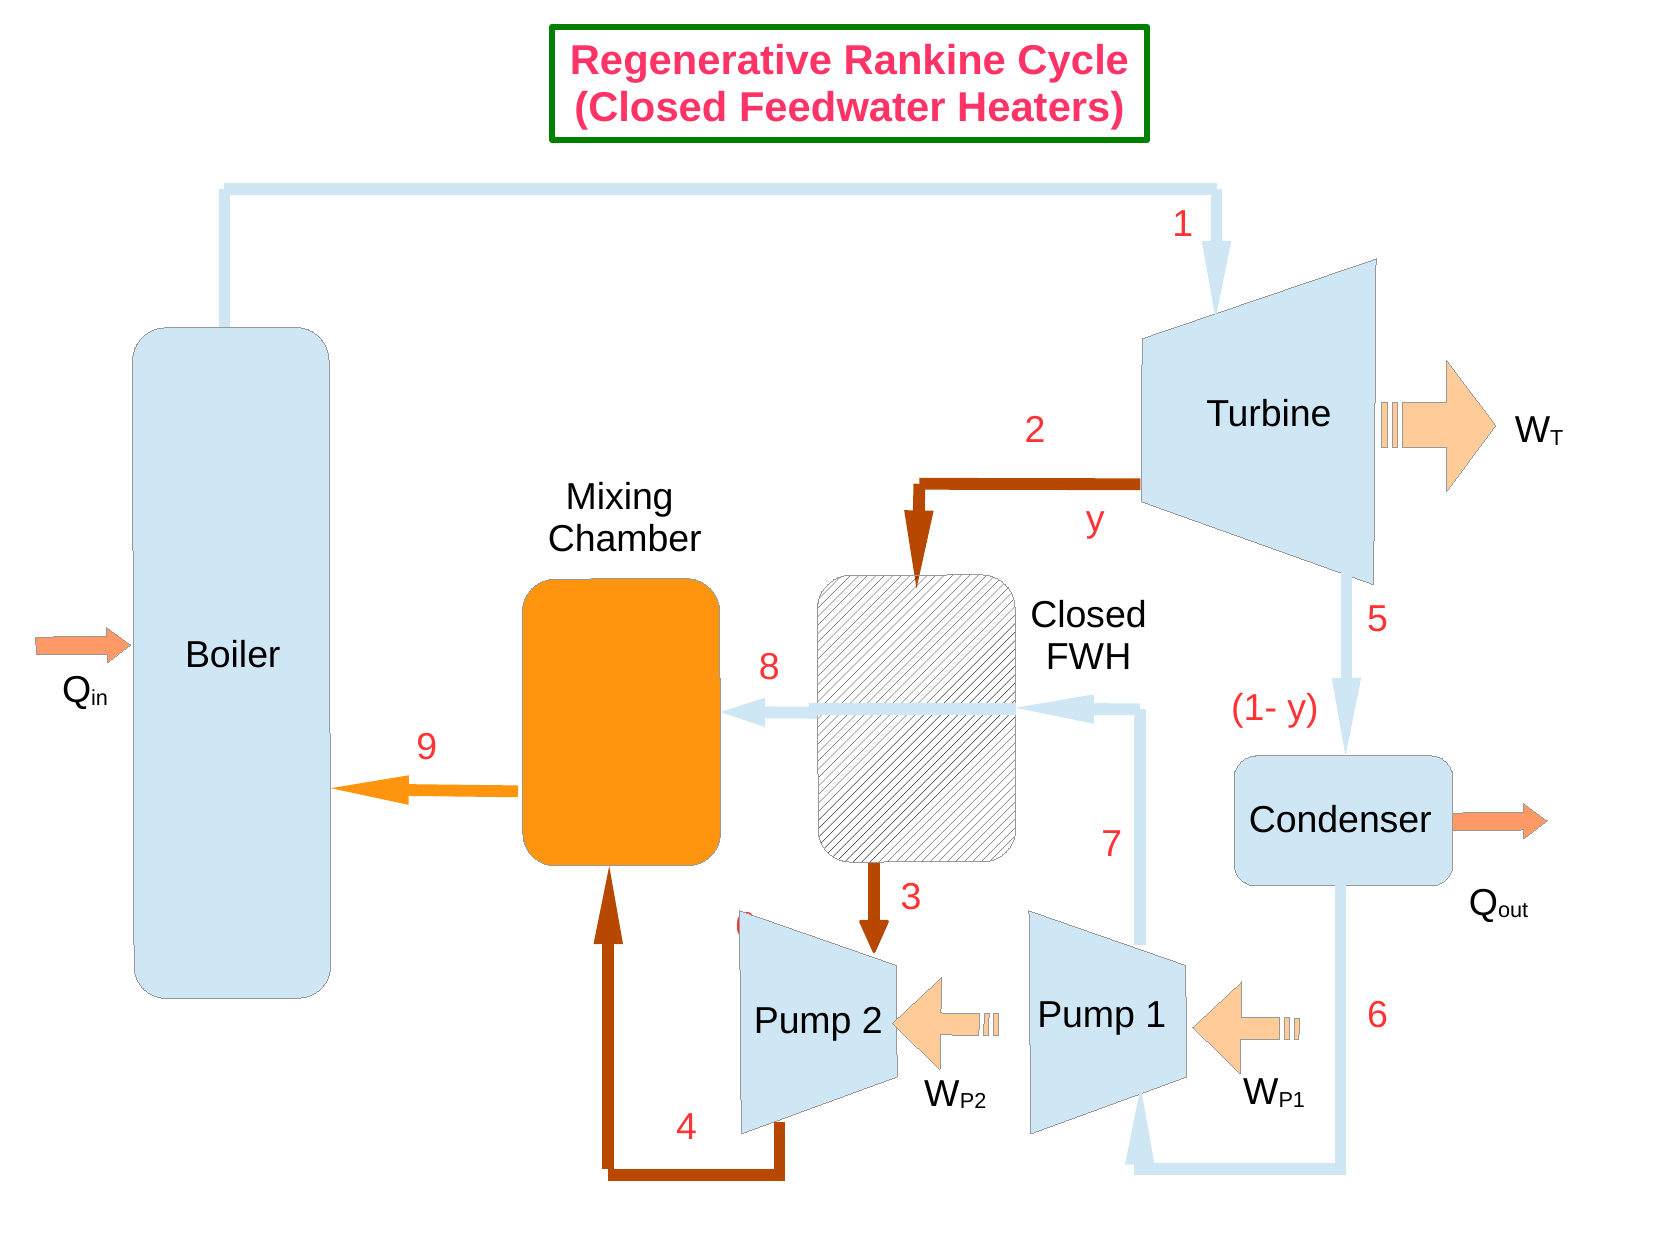

Regenerative Rankine Cycle
(Closed Feedwater Heaters)
1
Turbine
2
WT
Mixing
Chamber
y
Closed
FWH
5
Boiler
8
Qin
(1- y)
9
Condenser
7
3
Qout
6
Pump 1
6
Pump 2
WP1
WP2
4